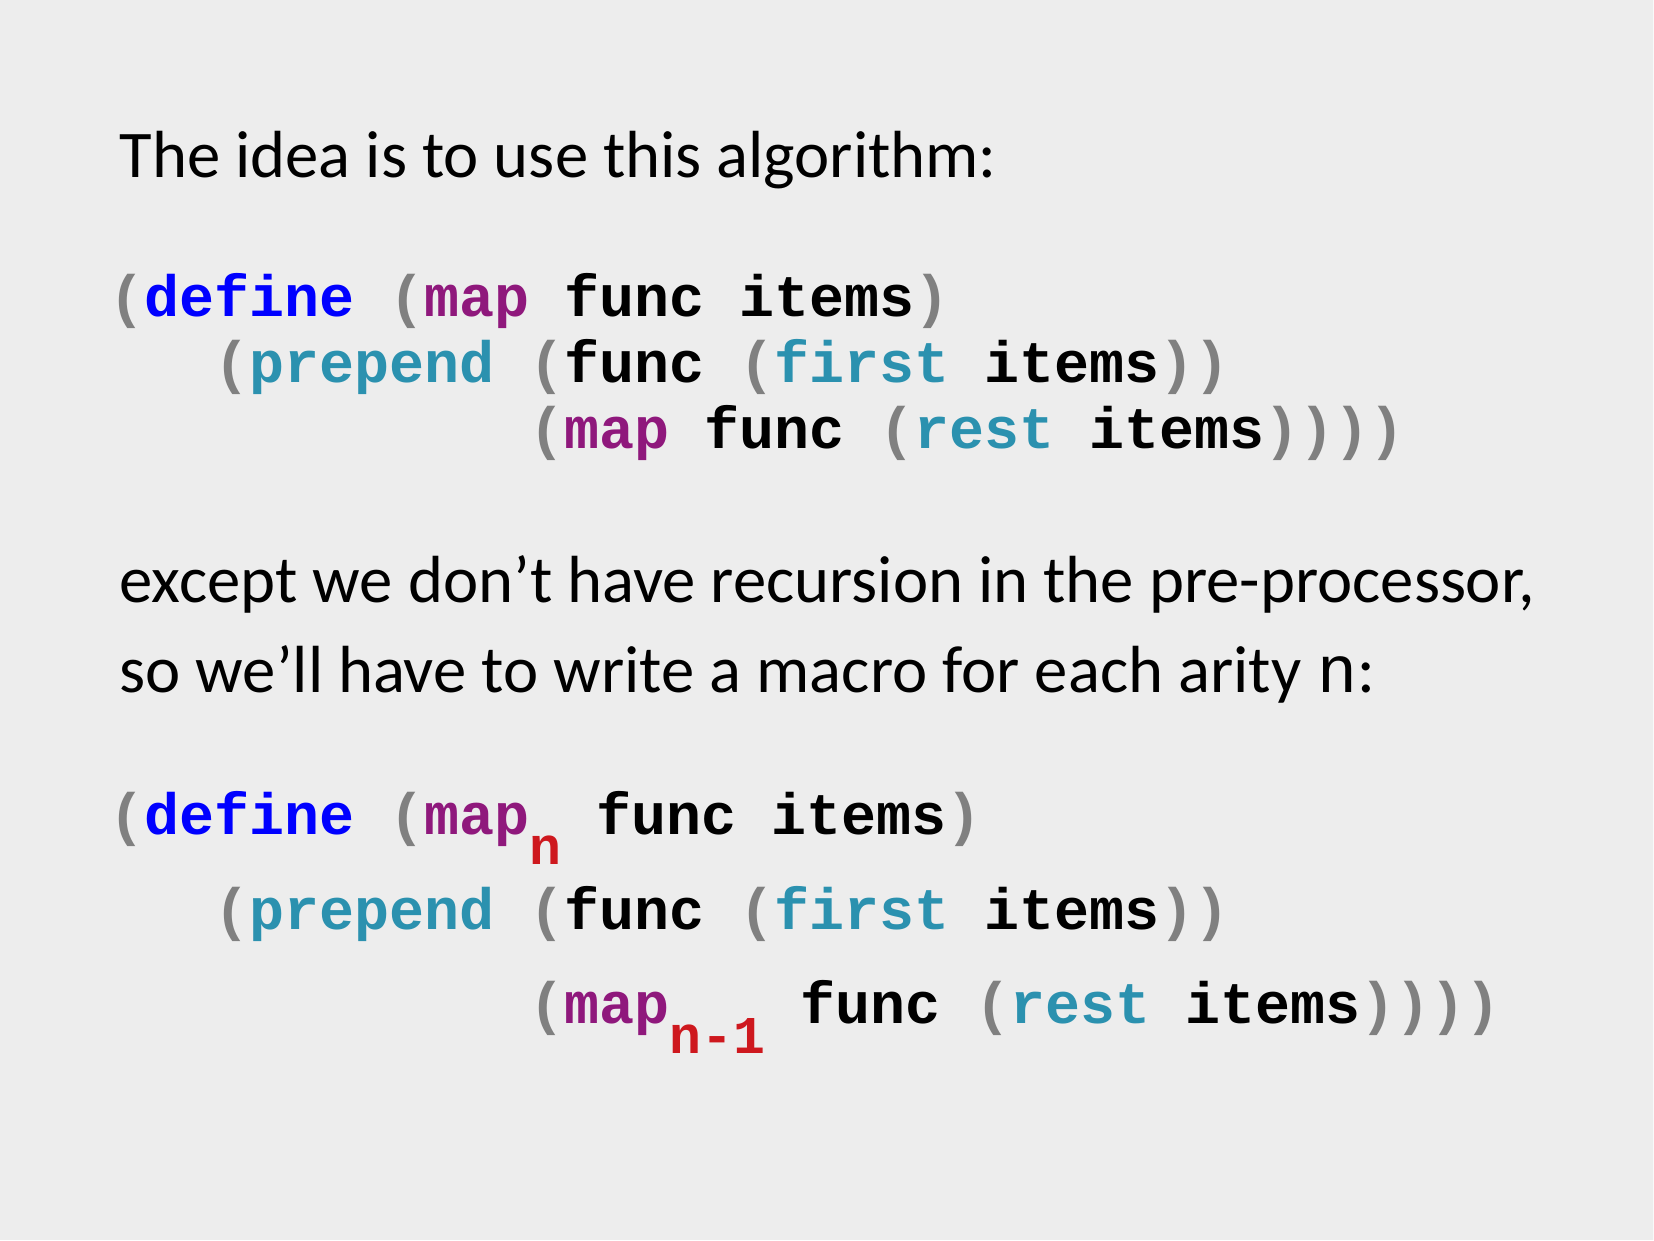

The idea is to use this algorithm:
(define (map func items)
 (prepend (func (first items))
 (map func (rest items))))
except we don’t have recursion in the pre-processor,
so we’ll have to write a macro for each arity n:
(define (mapn func items)
 (prepend (func (first items))
 (mapn-1 func (rest items))))